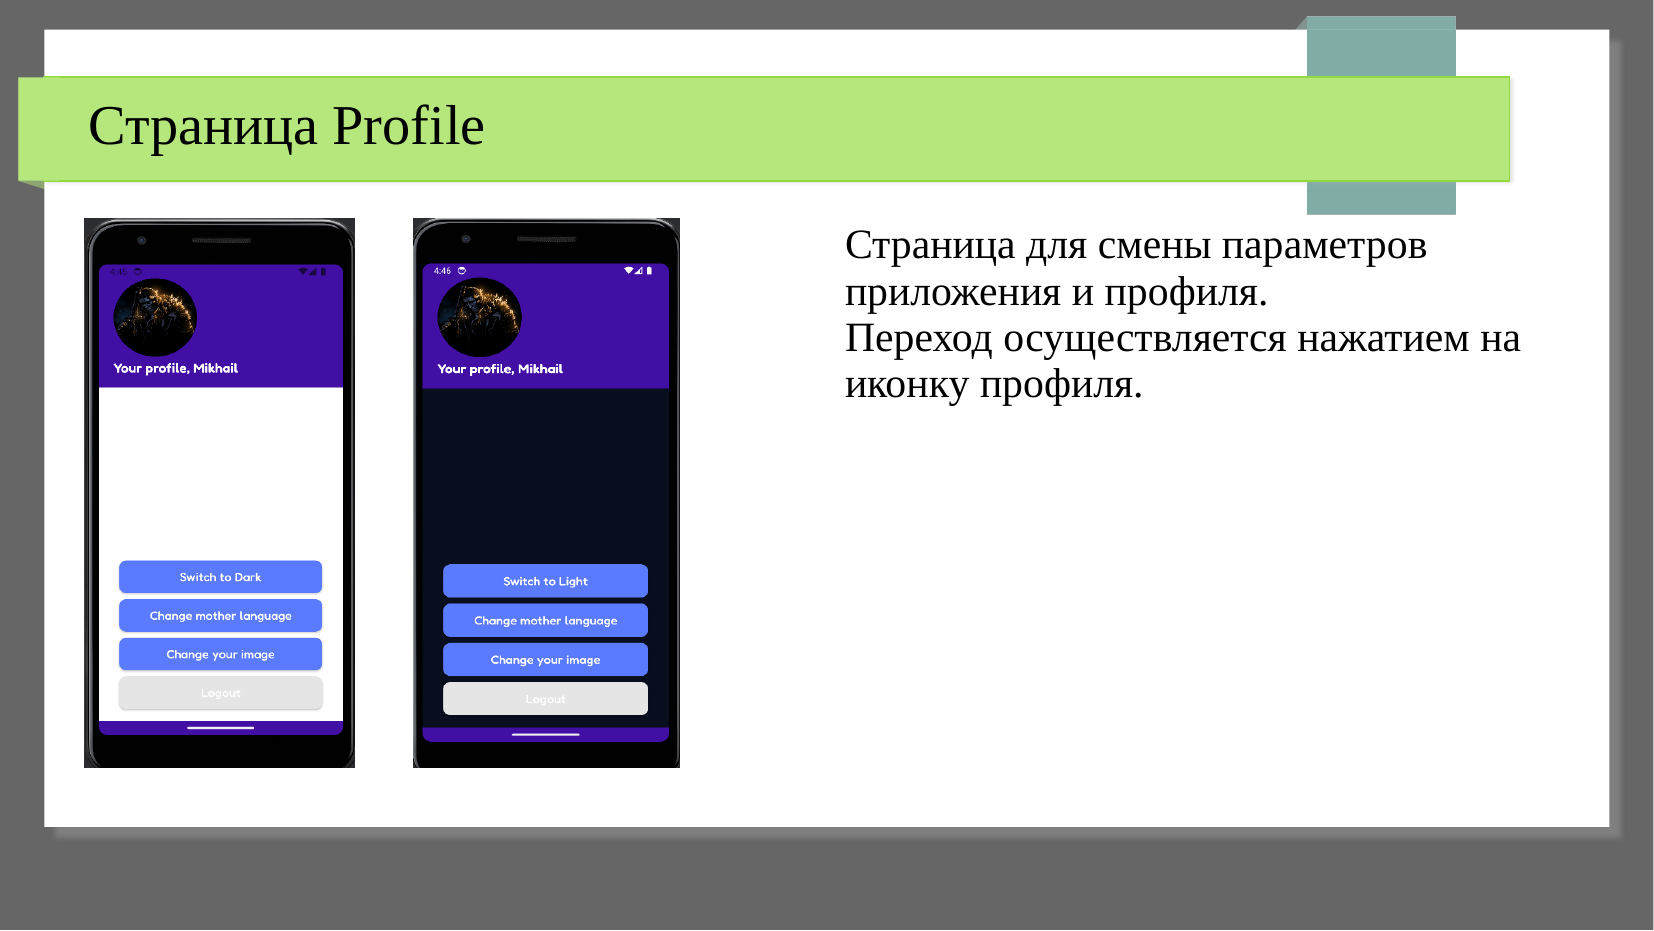

# Страница Profile
Страница для смены параметров приложения и профиля.
Переход осуществляется нажатием на иконку профиля.